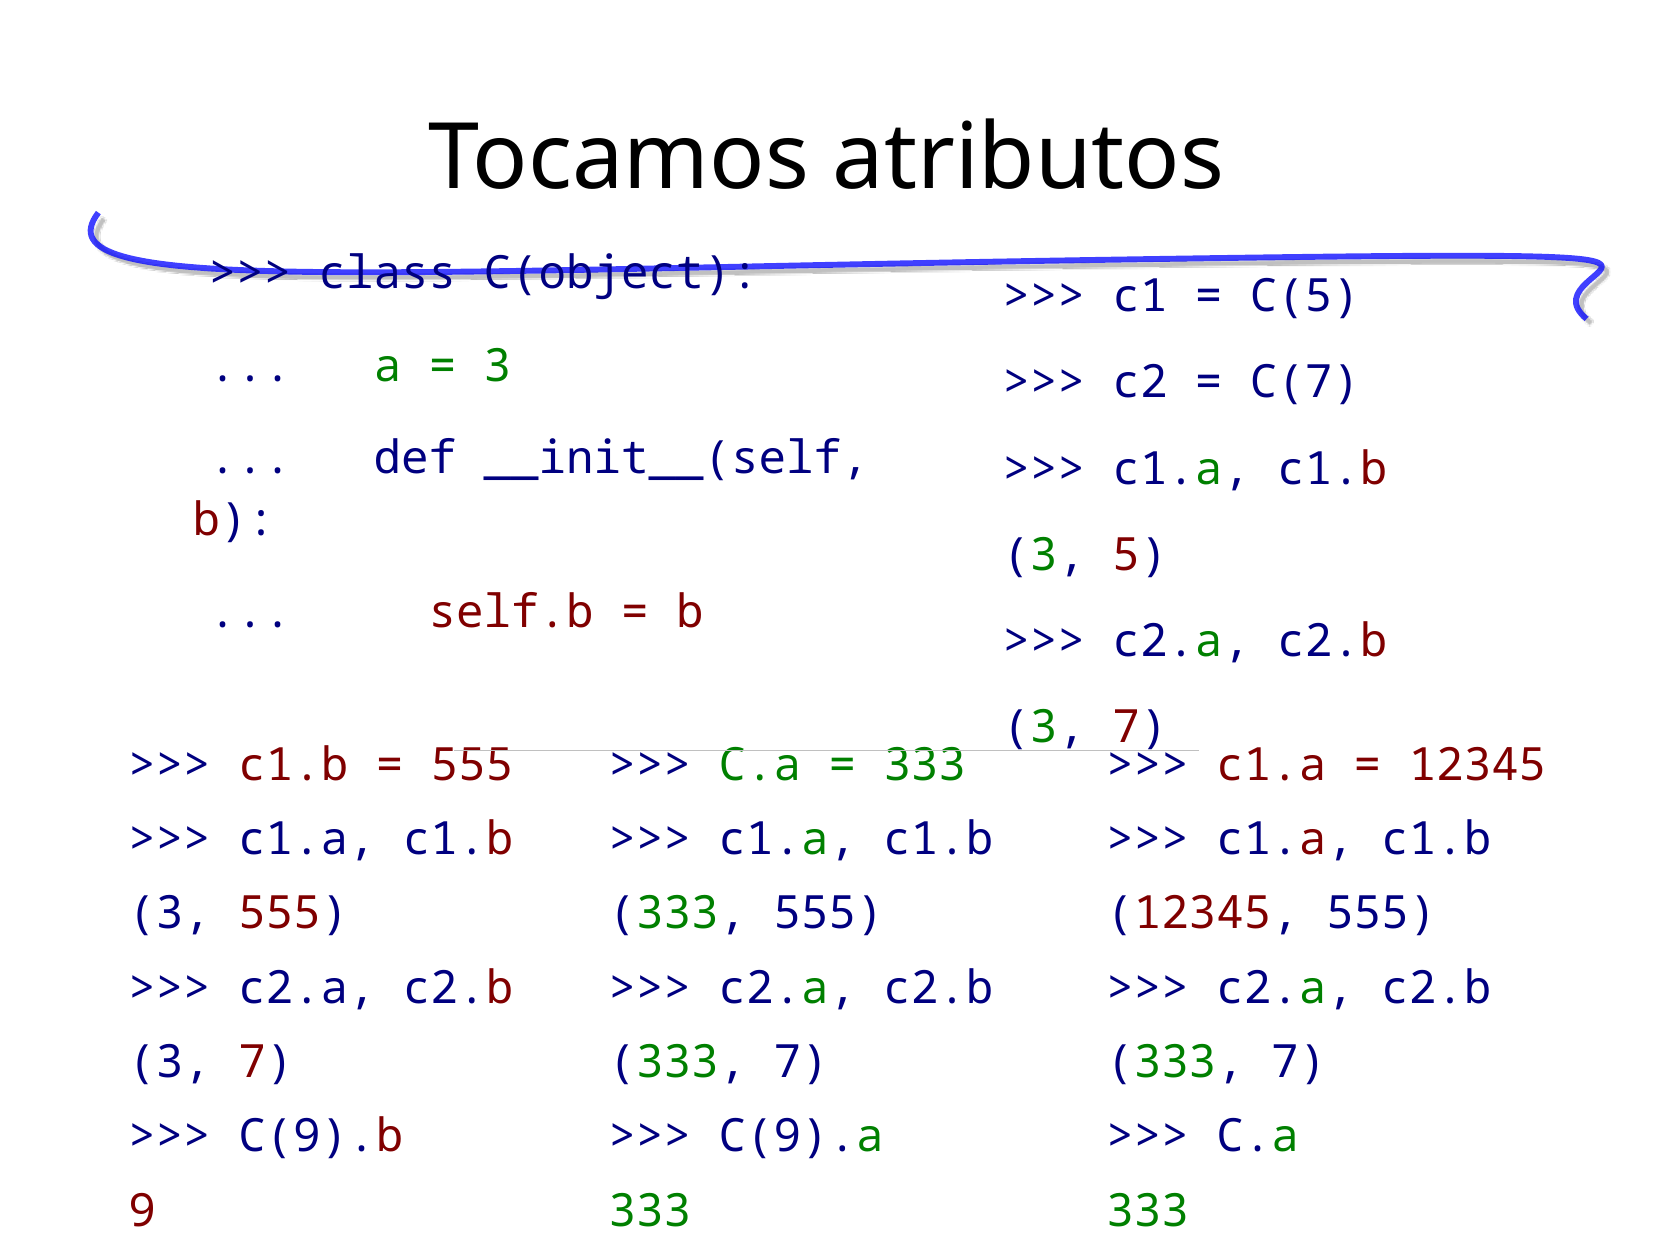

Tocamos atributos
# >>> class C(object):
... a = 3
... def __init__(self, b):
... self.b = b
>>> c1 = C(5)
>>> c2 = C(7)
>>> c1.a, c1.b
(3, 5)
>>> c2.a, c2.b
(3, 7)
>>> c1.b = 555
>>> c1.a, c1.b
(3, 555)
>>> c2.a, c2.b
(3, 7)
>>> C(9).b
9
>>> C.a = 333
>>> c1.a, c1.b
(333, 555)
>>> c2.a, c2.b
(333, 7)
>>> C(9).a
333
>>> c1.a = 12345
>>> c1.a, c1.b
(12345, 555)
>>> c2.a, c2.b
(333, 7)
>>> C.a
333